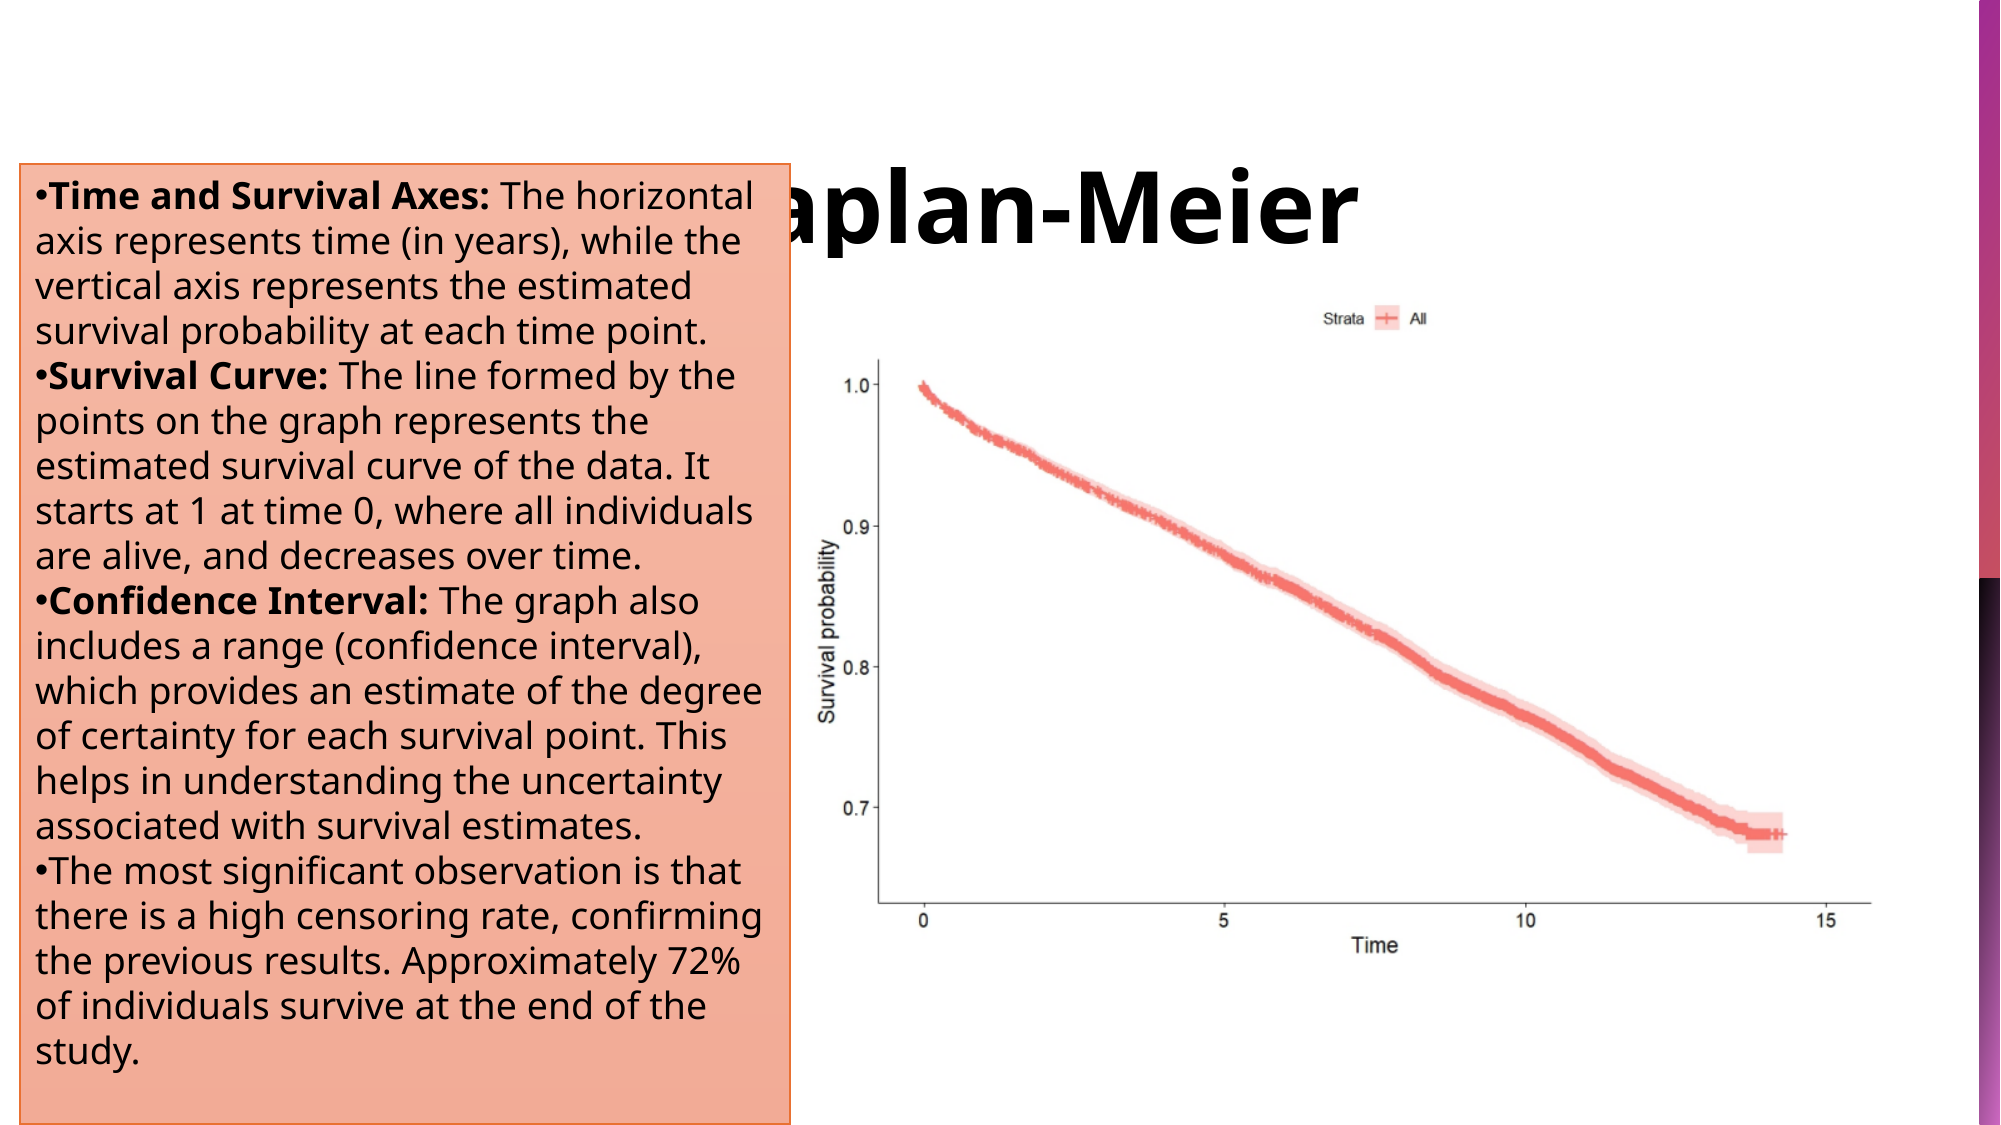

# Kaplan-Meier Estimator
Time and Survival Axes: The horizontal axis represents time (in years), while the vertical axis represents the estimated survival probability at each time point.
Survival Curve: The line formed by the points on the graph represents the estimated survival curve of the data. It starts at 1 at time 0, where all individuals are alive, and decreases over time.
Confidence Interval: The graph also includes a range (confidence interval), which provides an estimate of the degree of certainty for each survival point. This helps in understanding the uncertainty associated with survival estimates.
The most significant observation is that there is a high censoring rate, confirming the previous results. Approximately 72% of individuals survive at the end of the study.